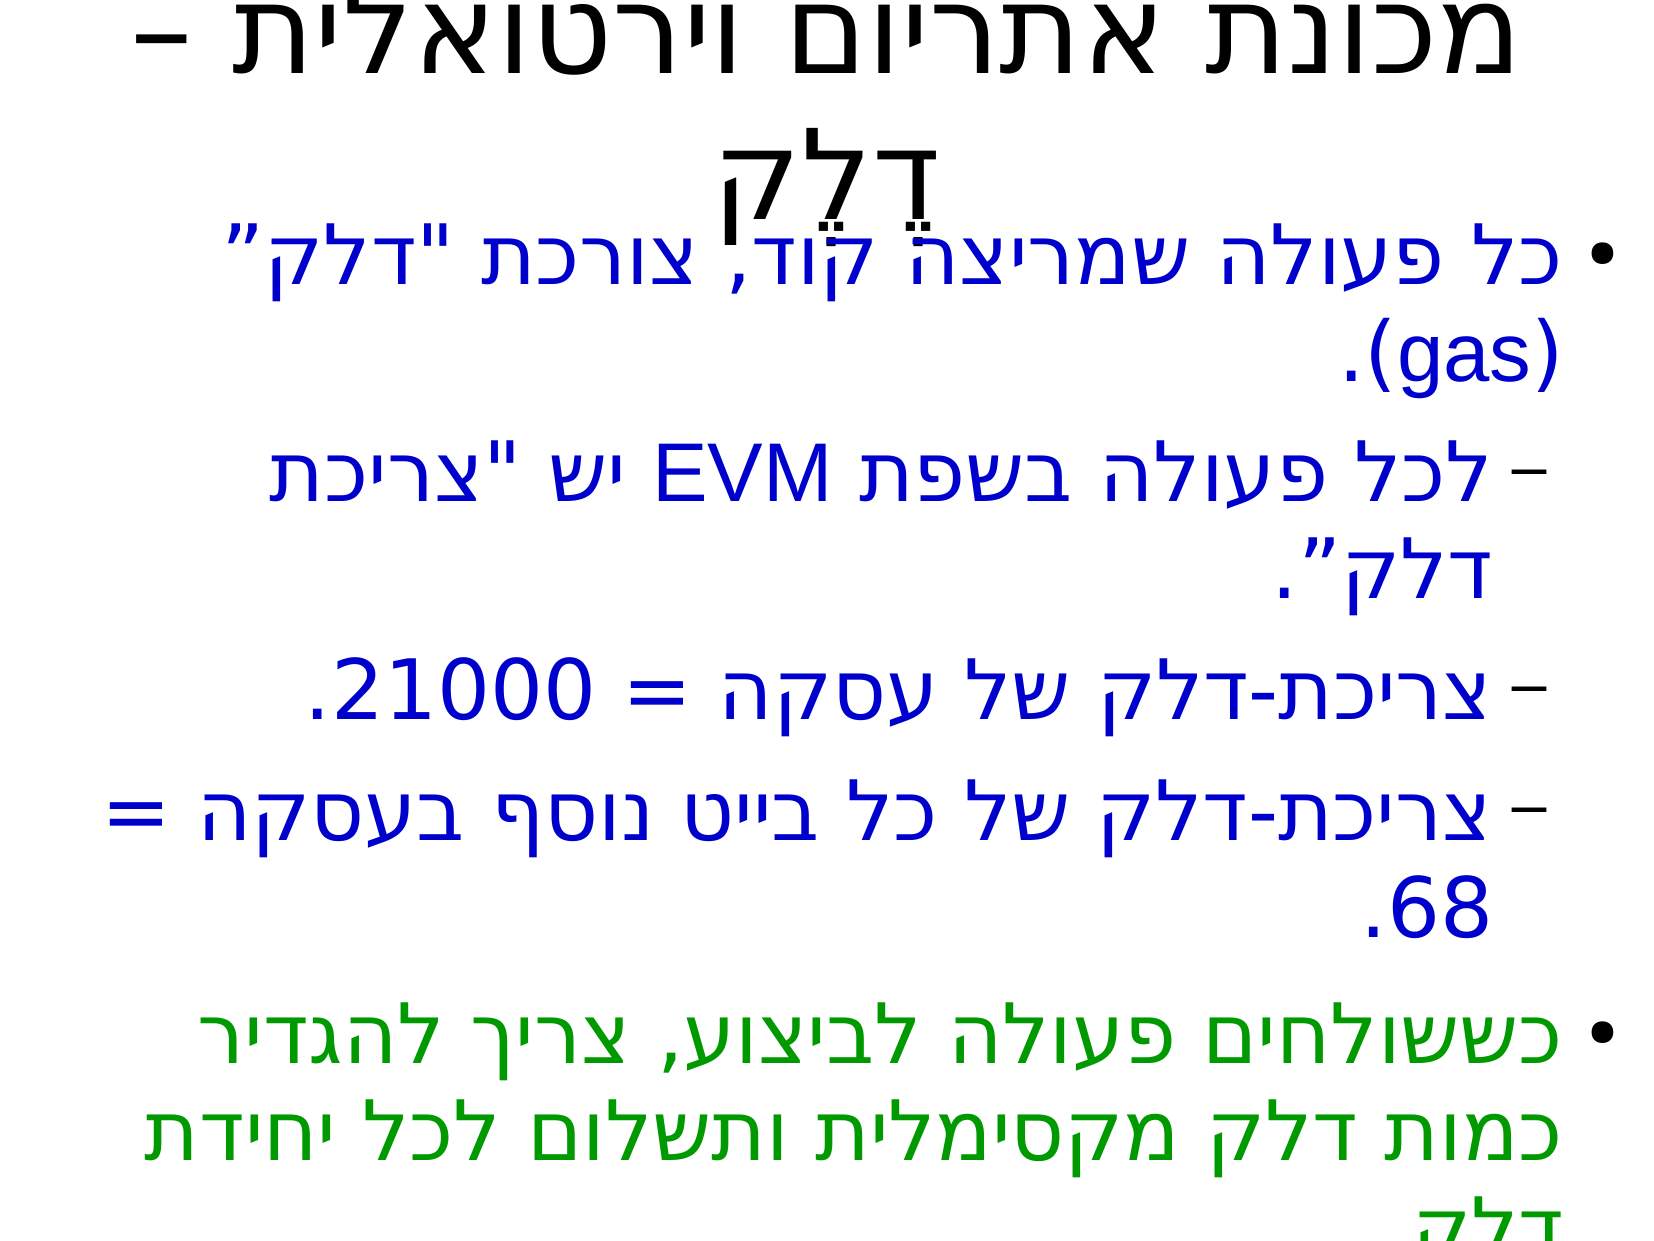

# מכונת אתריום וירטואלית – דֶלֶק
כל פעולה שמריצה קוד, צורכת "דלק” (gas).
לכל פ	עולה בשפת EVM יש "צריכת דלק”.
צריכת-דלק של עסקה = 21000.
צריכת-דלק של כל בייט נוסף בעסקה = 68.
כששולחים פעולה לביצוע, צריך להגדיר כמות דלק מקסימלית ותשלום לכל יחידת דלק.
מחיר-השוק של דלק כיום: 4 גִיגָוֶויי (ננו-אתר).
כשהדלק נגמר – הביצוע נפסק.
היתרון: לולאה אינסופית לא תתקע את הרשת!